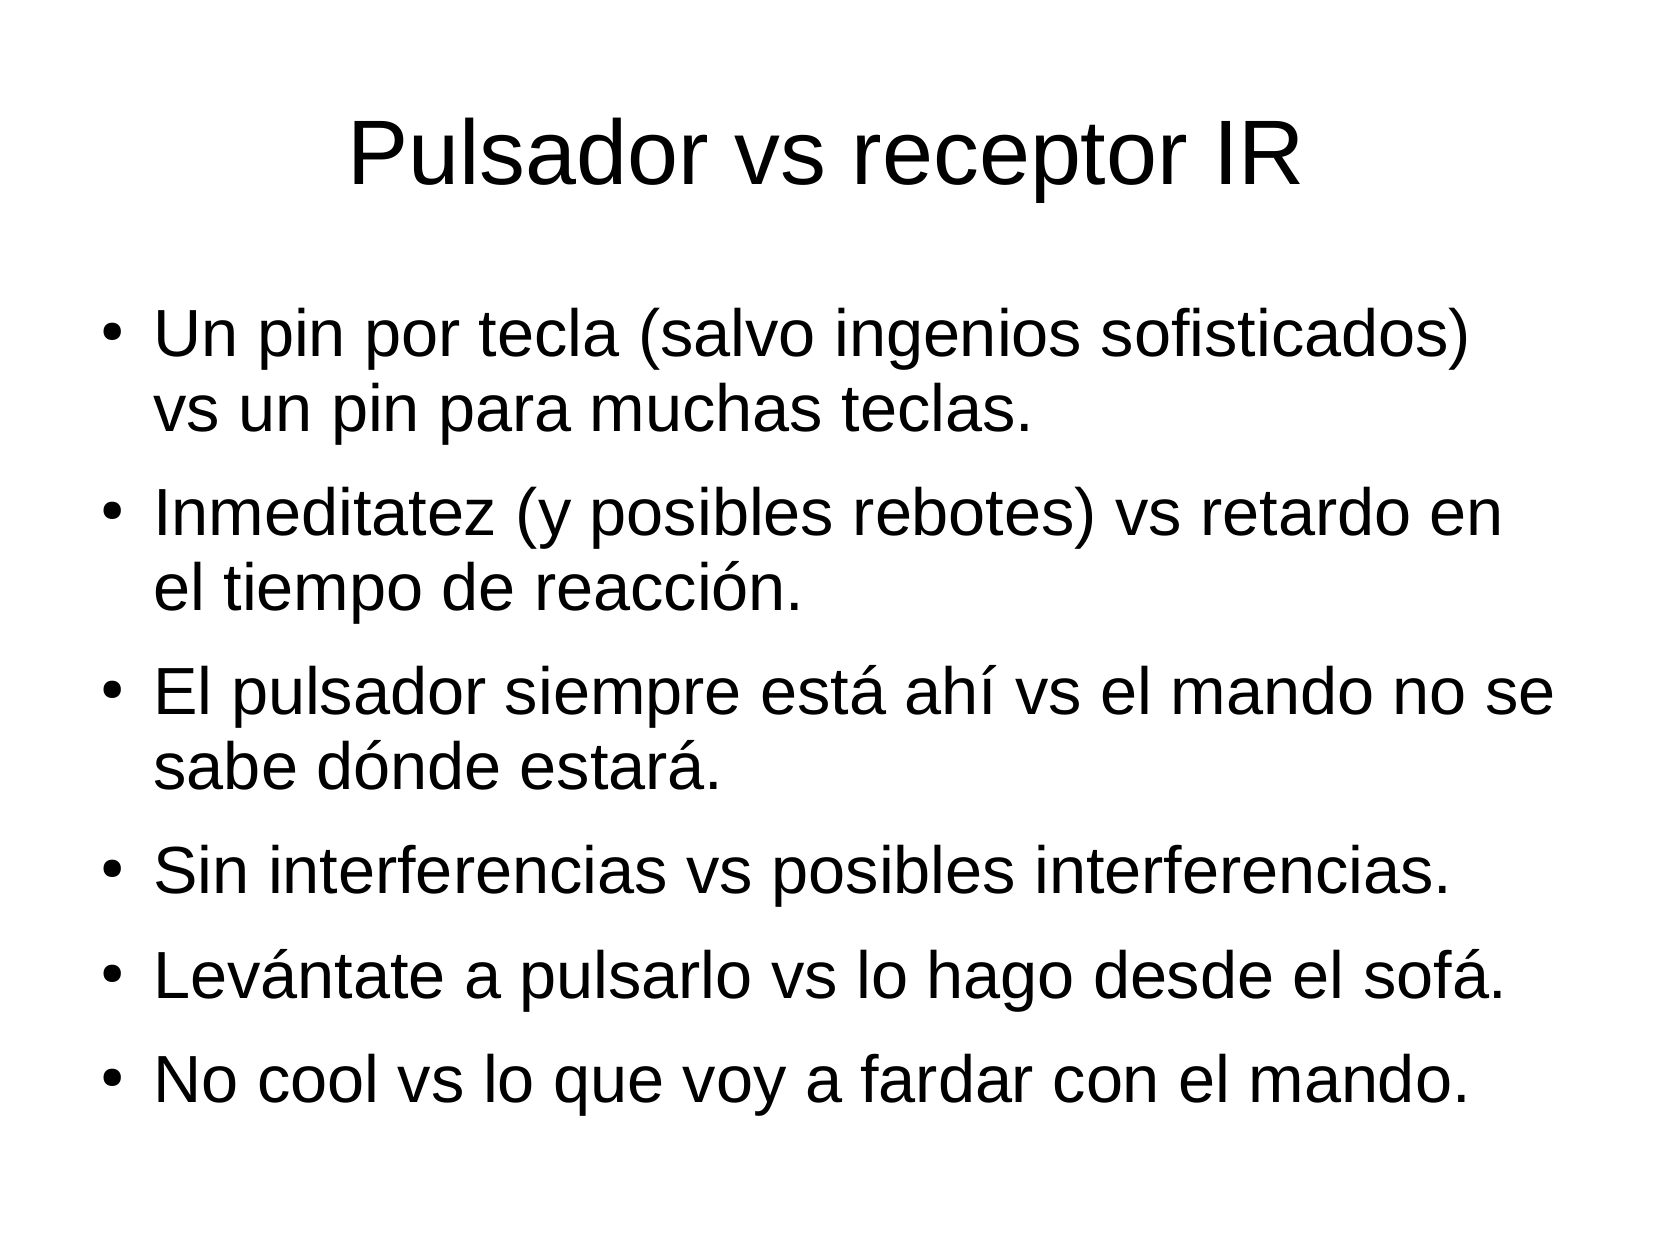

# Pulsador vs receptor IR
Un pin por tecla (salvo ingenios sofisticados) vs un pin para muchas teclas.
Inmeditatez (y posibles rebotes) vs retardo en el tiempo de reacción.
El pulsador siempre está ahí vs el mando no se sabe dónde estará.
Sin interferencias vs posibles interferencias.
Levántate a pulsarlo vs lo hago desde el sofá.
No cool vs lo que voy a fardar con el mando.